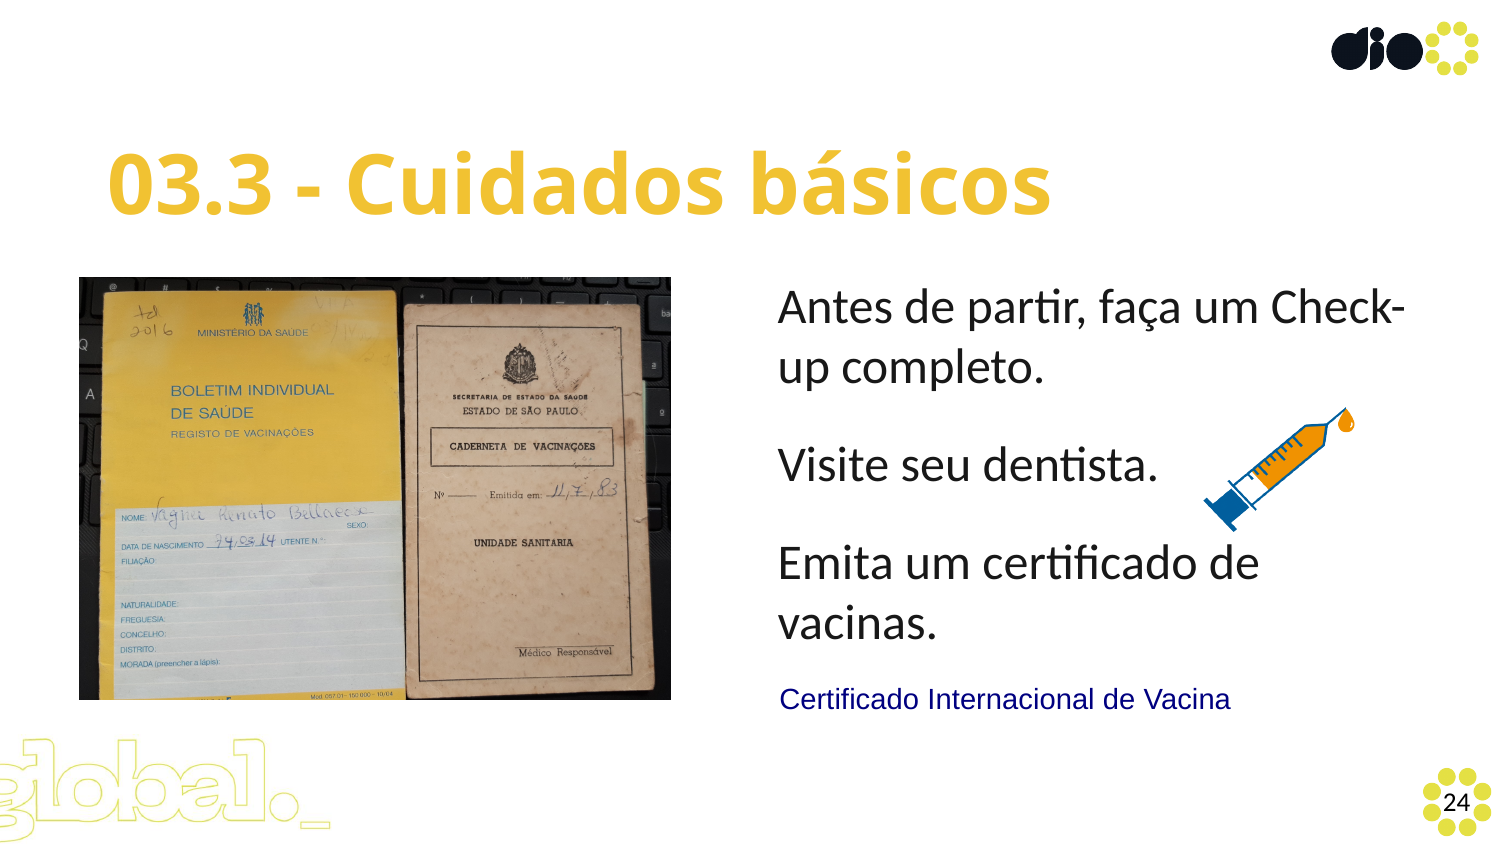

03.3 - Cuidados básicos
Antes de partir, faça um Check-up completo.
Visite seu dentista.
Emita um certificado de vacinas.
Certificado Internacional de Vacina